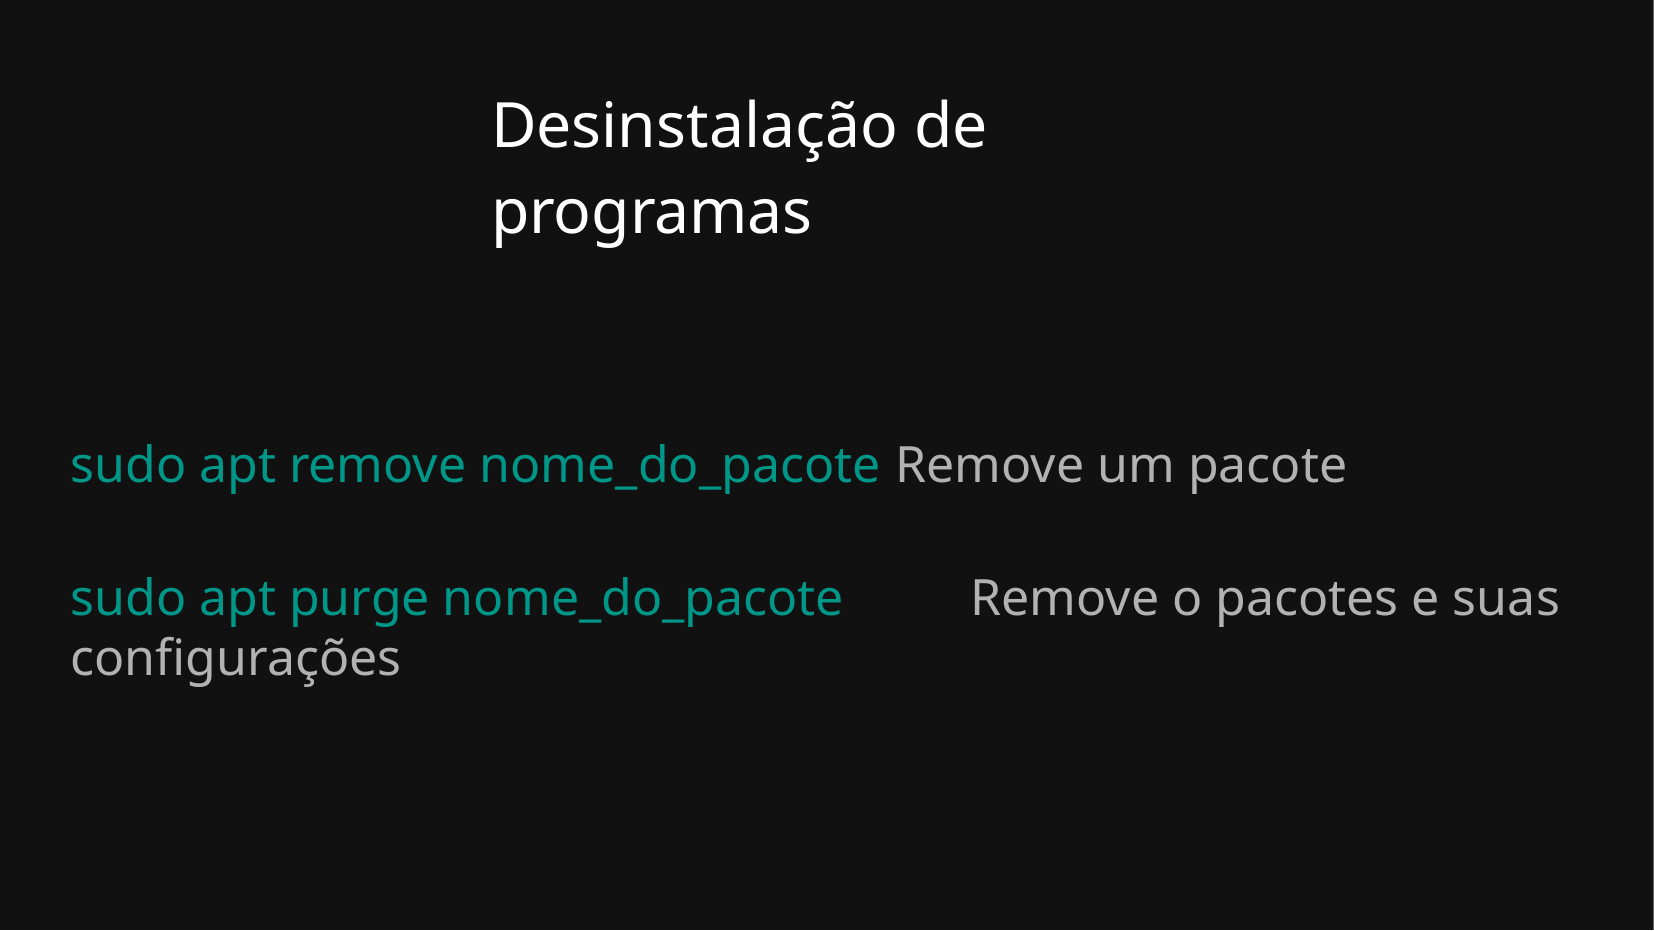

Desinstalação de programas
sudo apt remove nome_do_pacote	Remove um pacote
sudo apt purge nome_do_pacote		Remove o pacotes e suas configurações